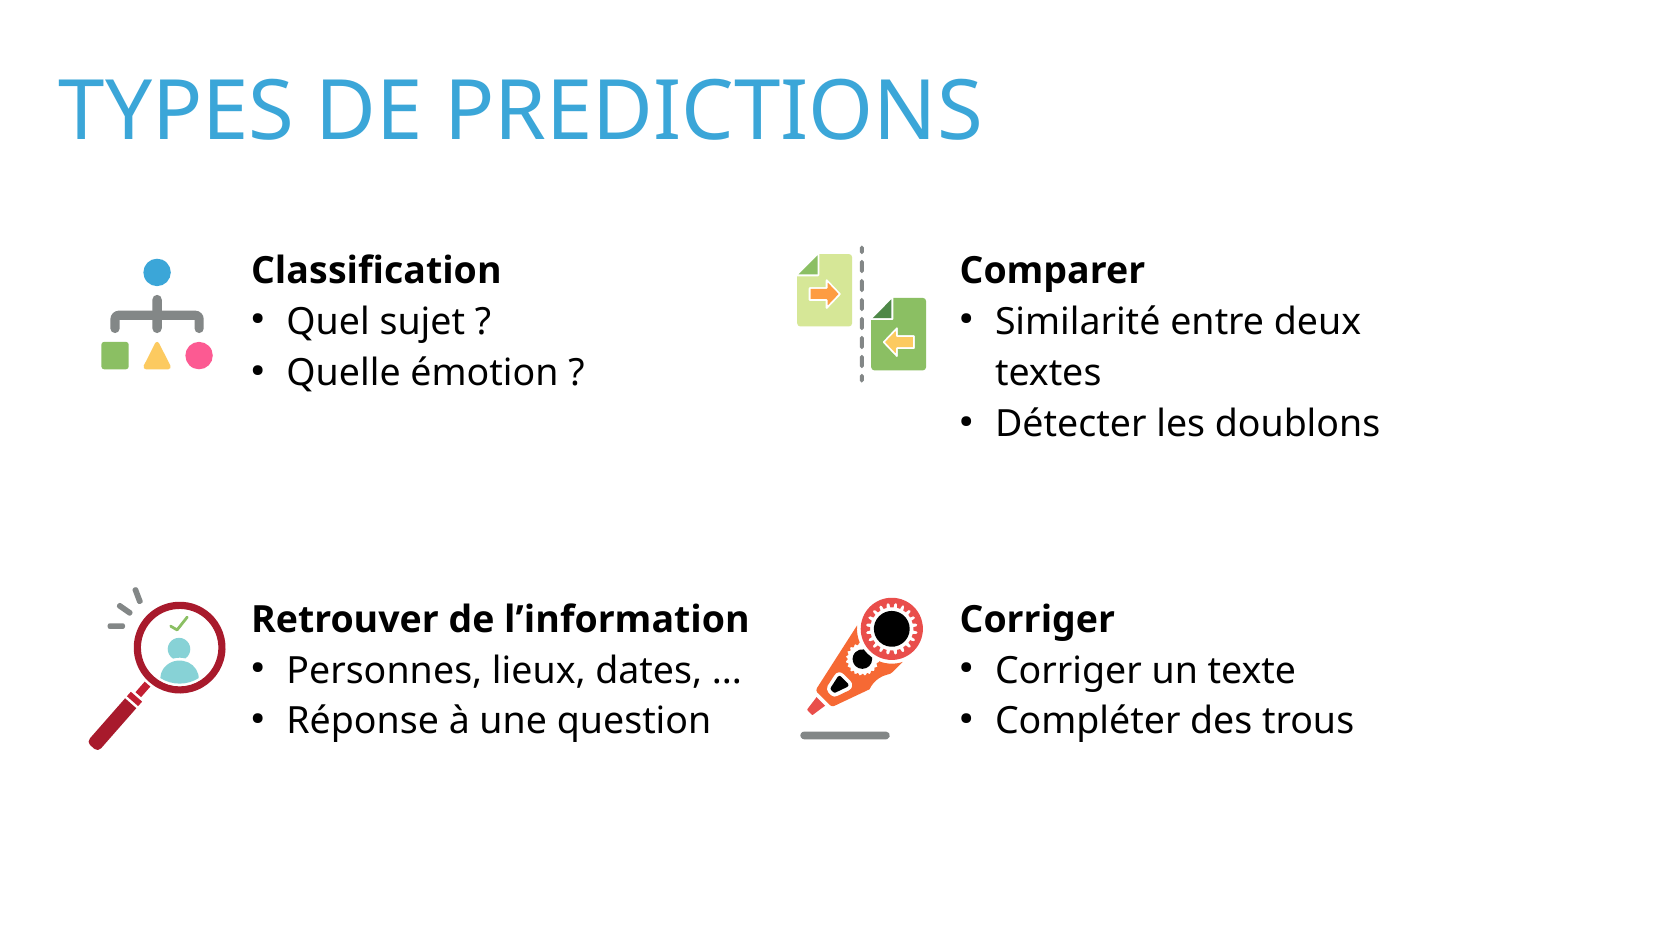

# Types de predictions
Classification
Quel sujet ?
Quelle émotion ?
Comparer
Similarité entre deux textes
Détecter les doublons
Retrouver de l’information
Personnes, lieux, dates, ...
Réponse à une question
Corriger
Corriger un texte
Compléter des trous